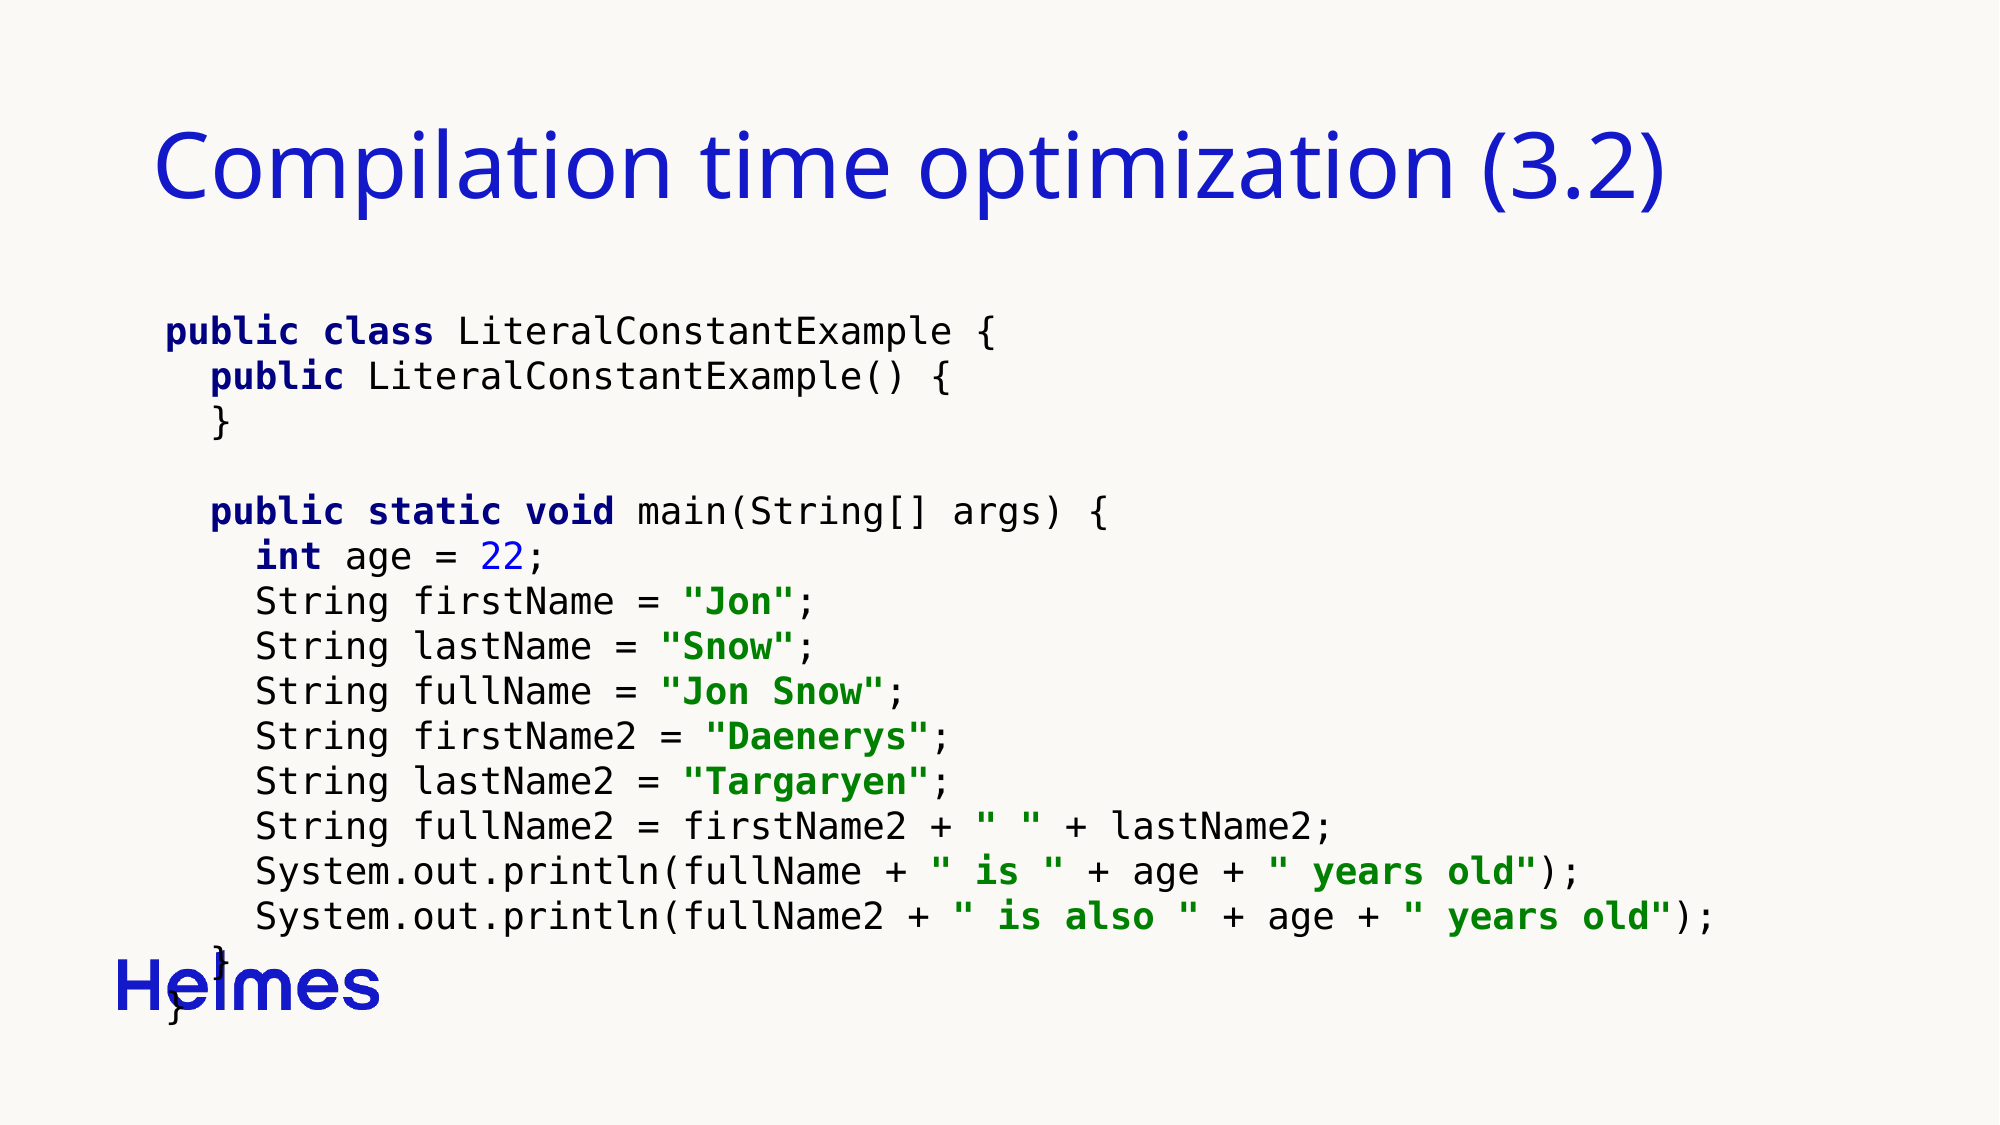

Compilation time optimization (3.2)
public class LiteralConstantExample {
 public LiteralConstantExample() {
 }
 public static void main(String[] args) {
 int age = 22;
 String firstName = "Jon";
 String lastName = "Snow";
 String fullName = "Jon Snow";
 String firstName2 = "Daenerys";
 String lastName2 = "Targaryen";
 String fullName2 = firstName2 + " " + lastName2;
 System.out.println(fullName + " is " + age + " years old");
 System.out.println(fullName2 + " is also " + age + " years old");
 }
}